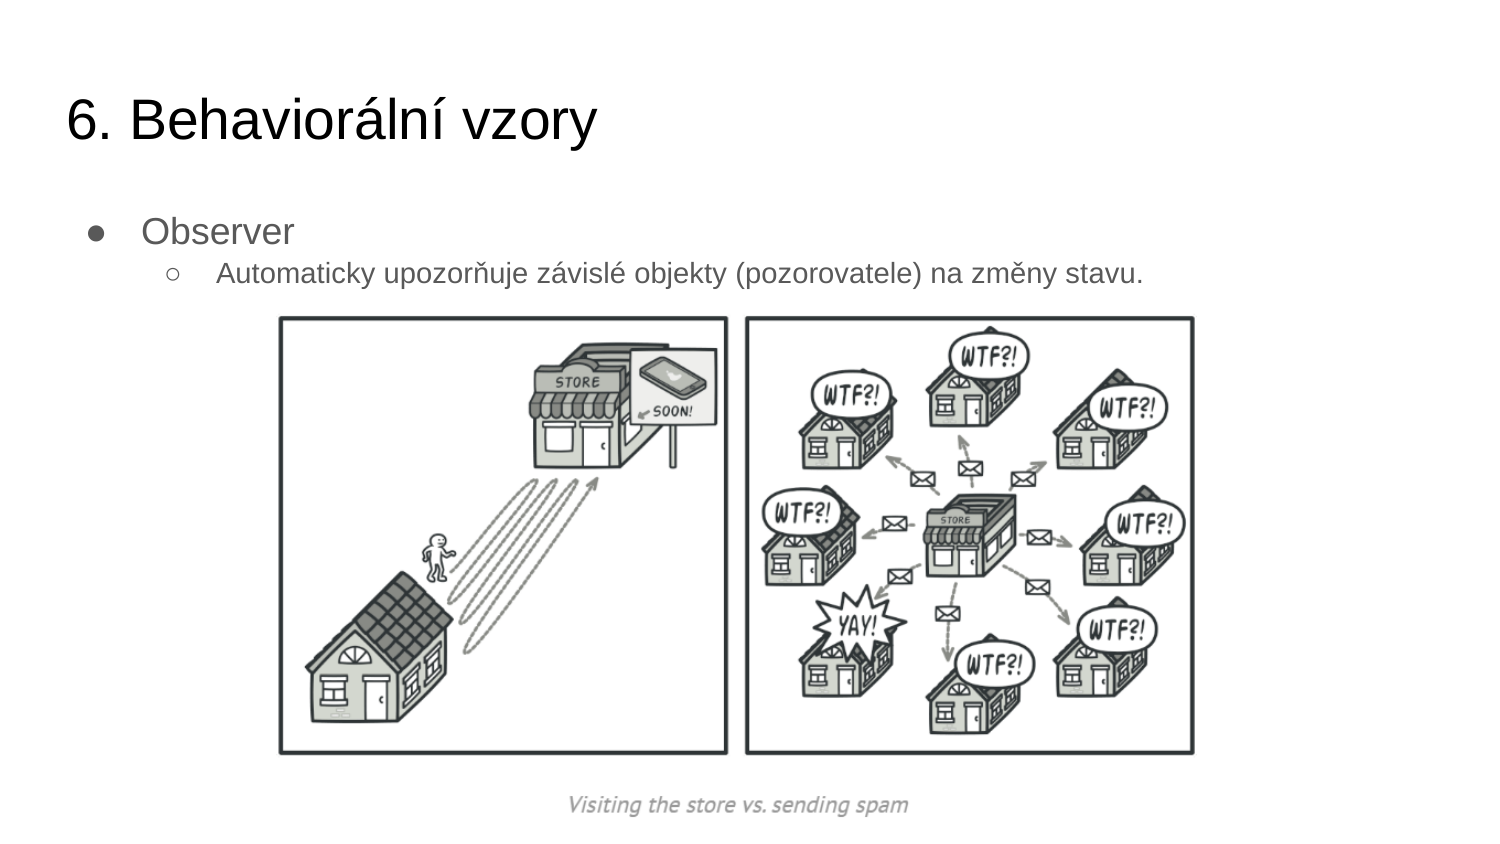

# 6. Behaviorální vzory
Observer
Automaticky upozorňuje závislé objekty (pozorovatele) na změny stavu.